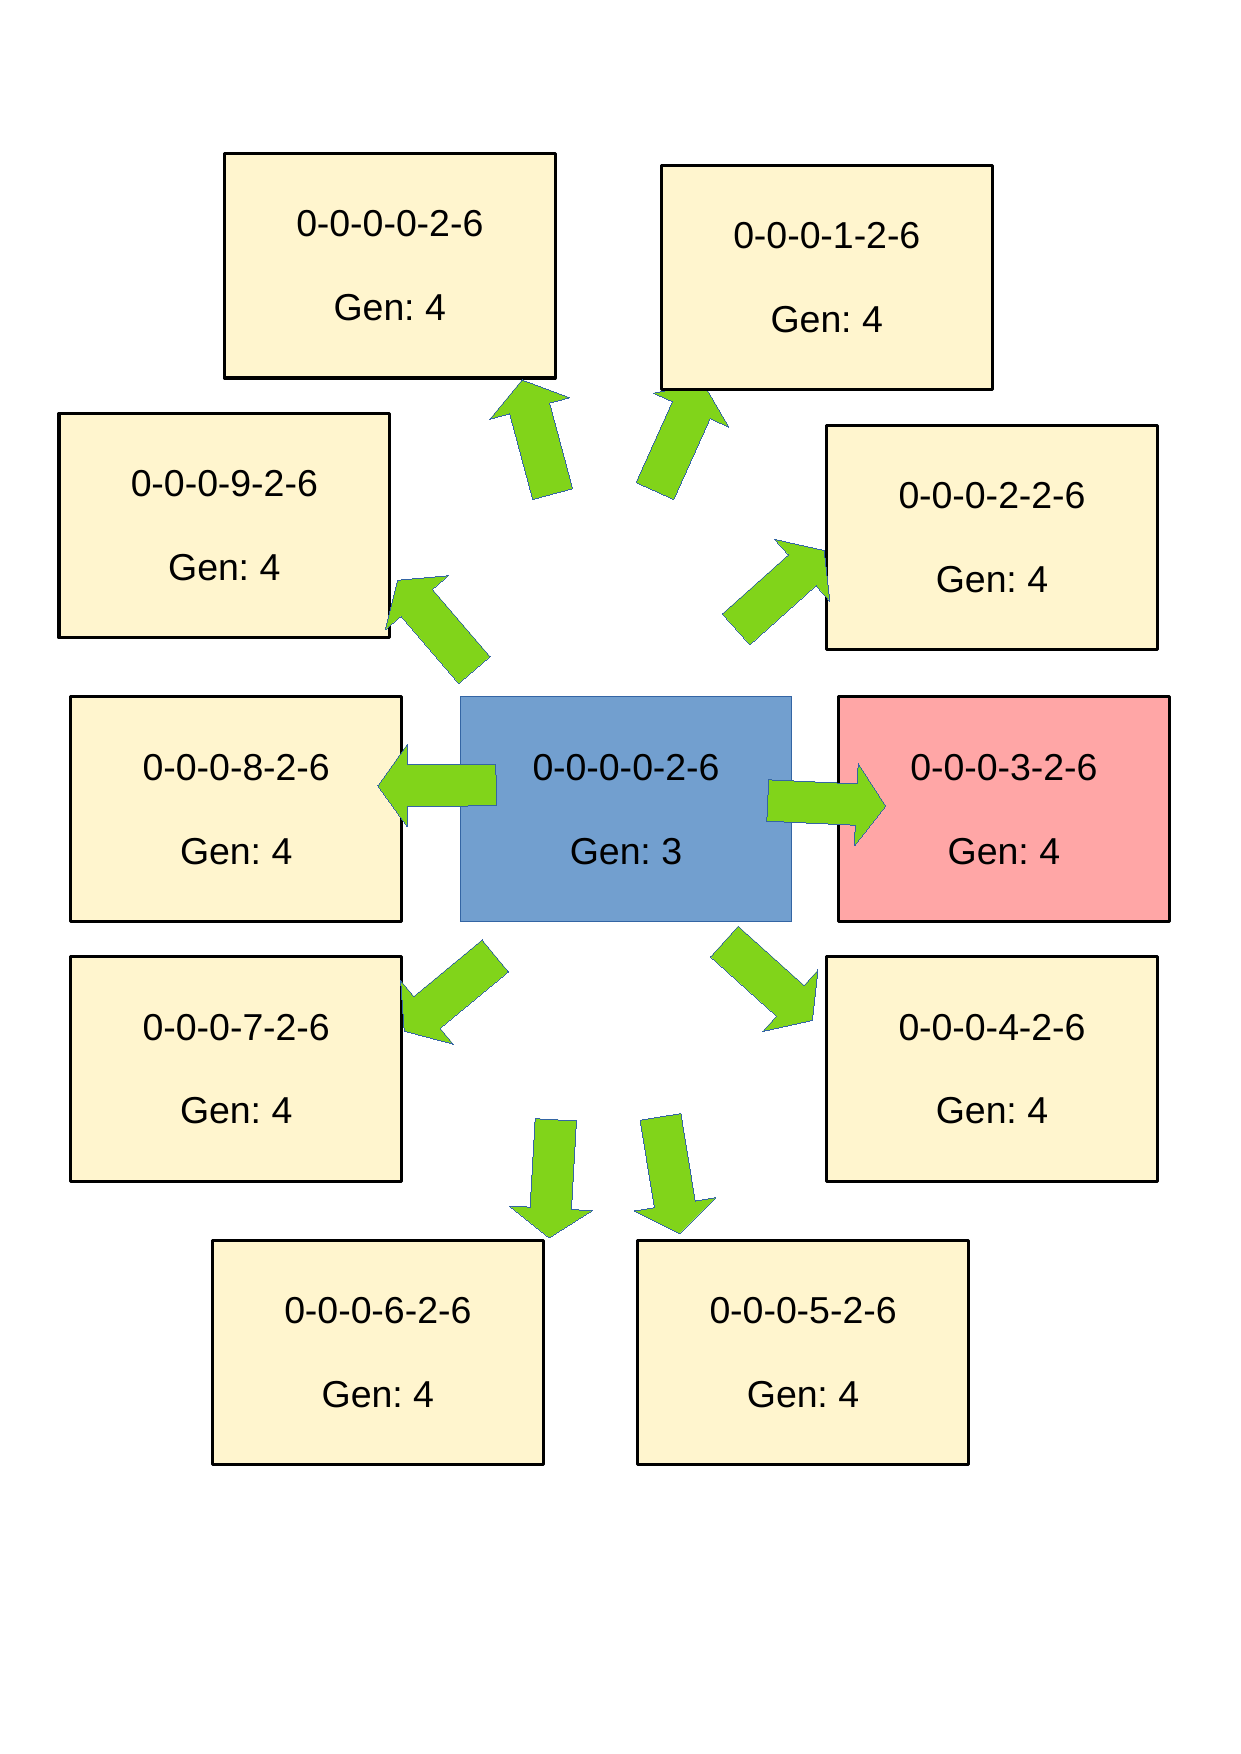

0-0-0-0-2-6
Gen: 4
0-0-0-1-2-6
Gen: 4
0-0-0-9-2-6
Gen: 4
0-0-0-2-2-6
Gen: 4
0-0-0-8-2-6
Gen: 4
0-0-0-0-2-6
Gen: 3
0-0-0-3-2-6
Gen: 4
0-0-0-7-2-6
Gen: 4
0-0-0-4-2-6
Gen: 4
0-0-0-6-2-6
Gen: 4
0-0-0-5-2-6
Gen: 4